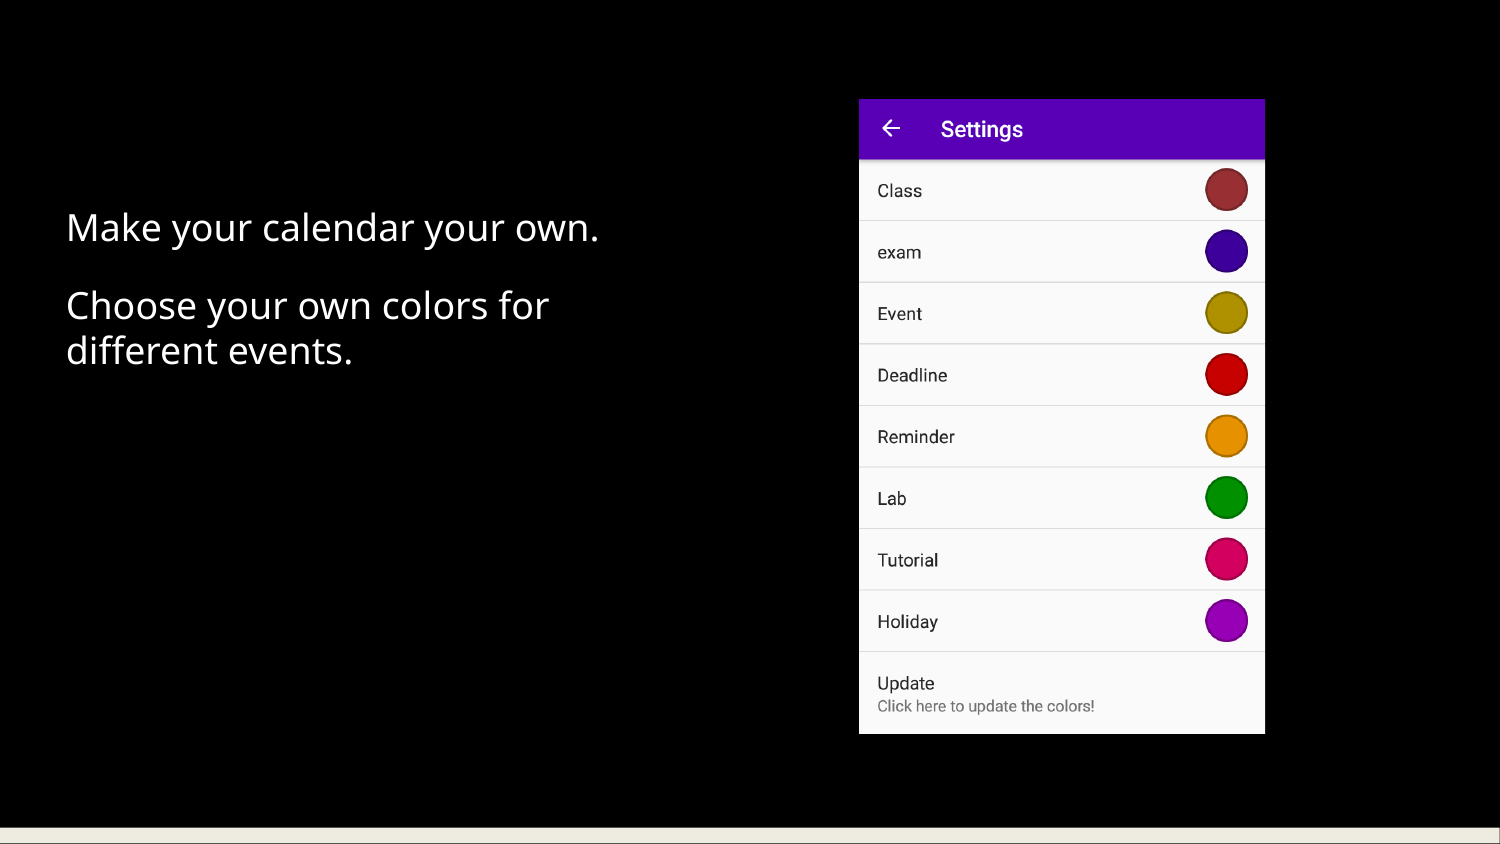

Make your calendar your own.
Choose your own colors for different events.